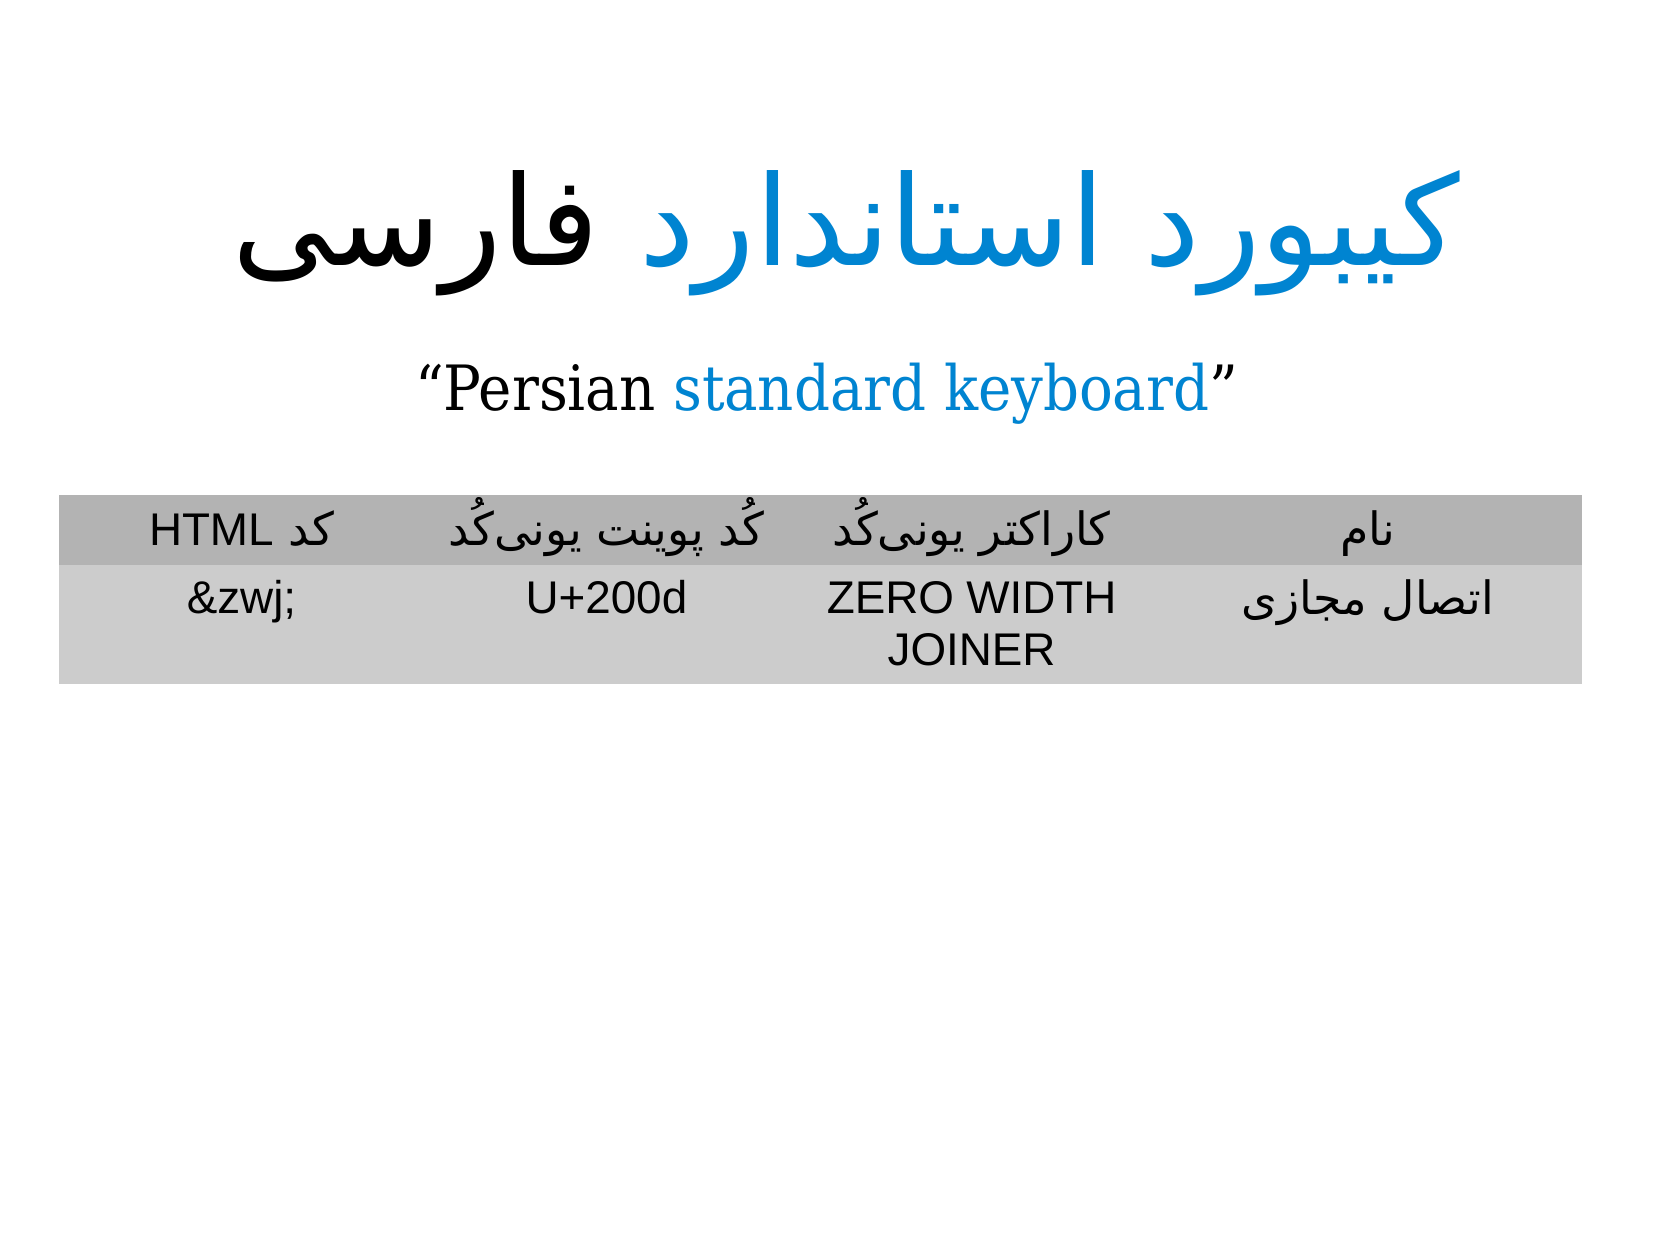

کیبورد استاندارد فارسی
“Persian standard keyboard”
| کد HTML | کُد پوینت یونی‌کُد | کاراکتر یونی‌کُد | نام |
| --- | --- | --- | --- |
| &zwj; | U+200d | ZERO WIDTH JOINER | اتصال مجازی |